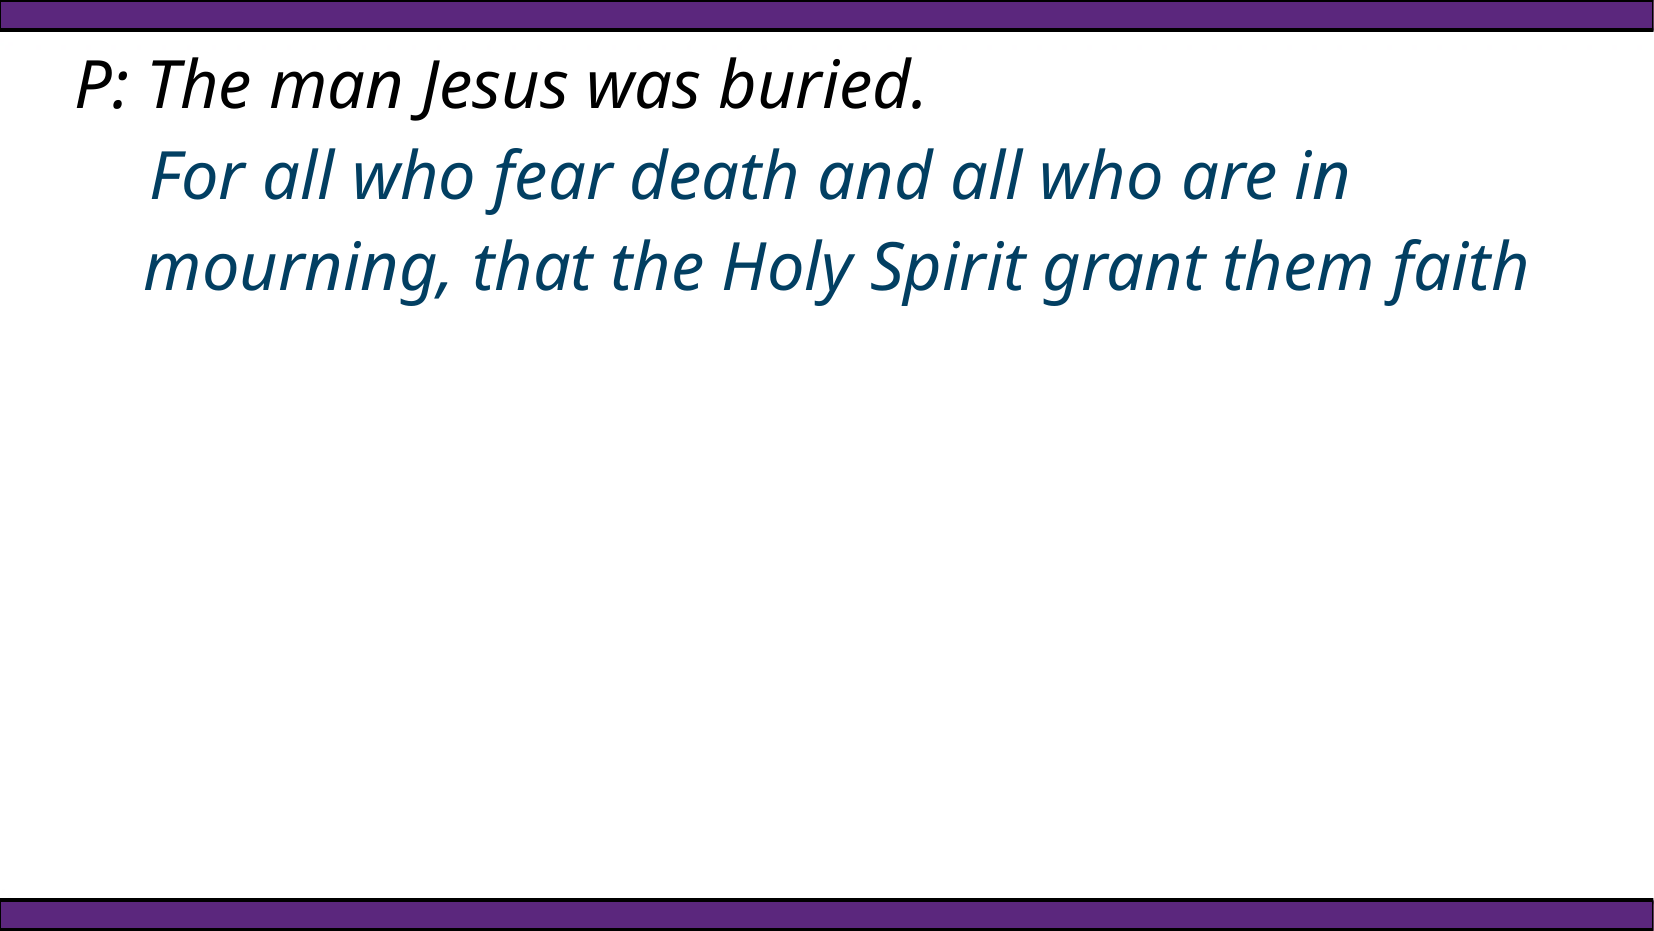

P: The man Jesus was buried.
	For all who fear death and all who are in
 mourning, that the Holy Spirit grant them faith